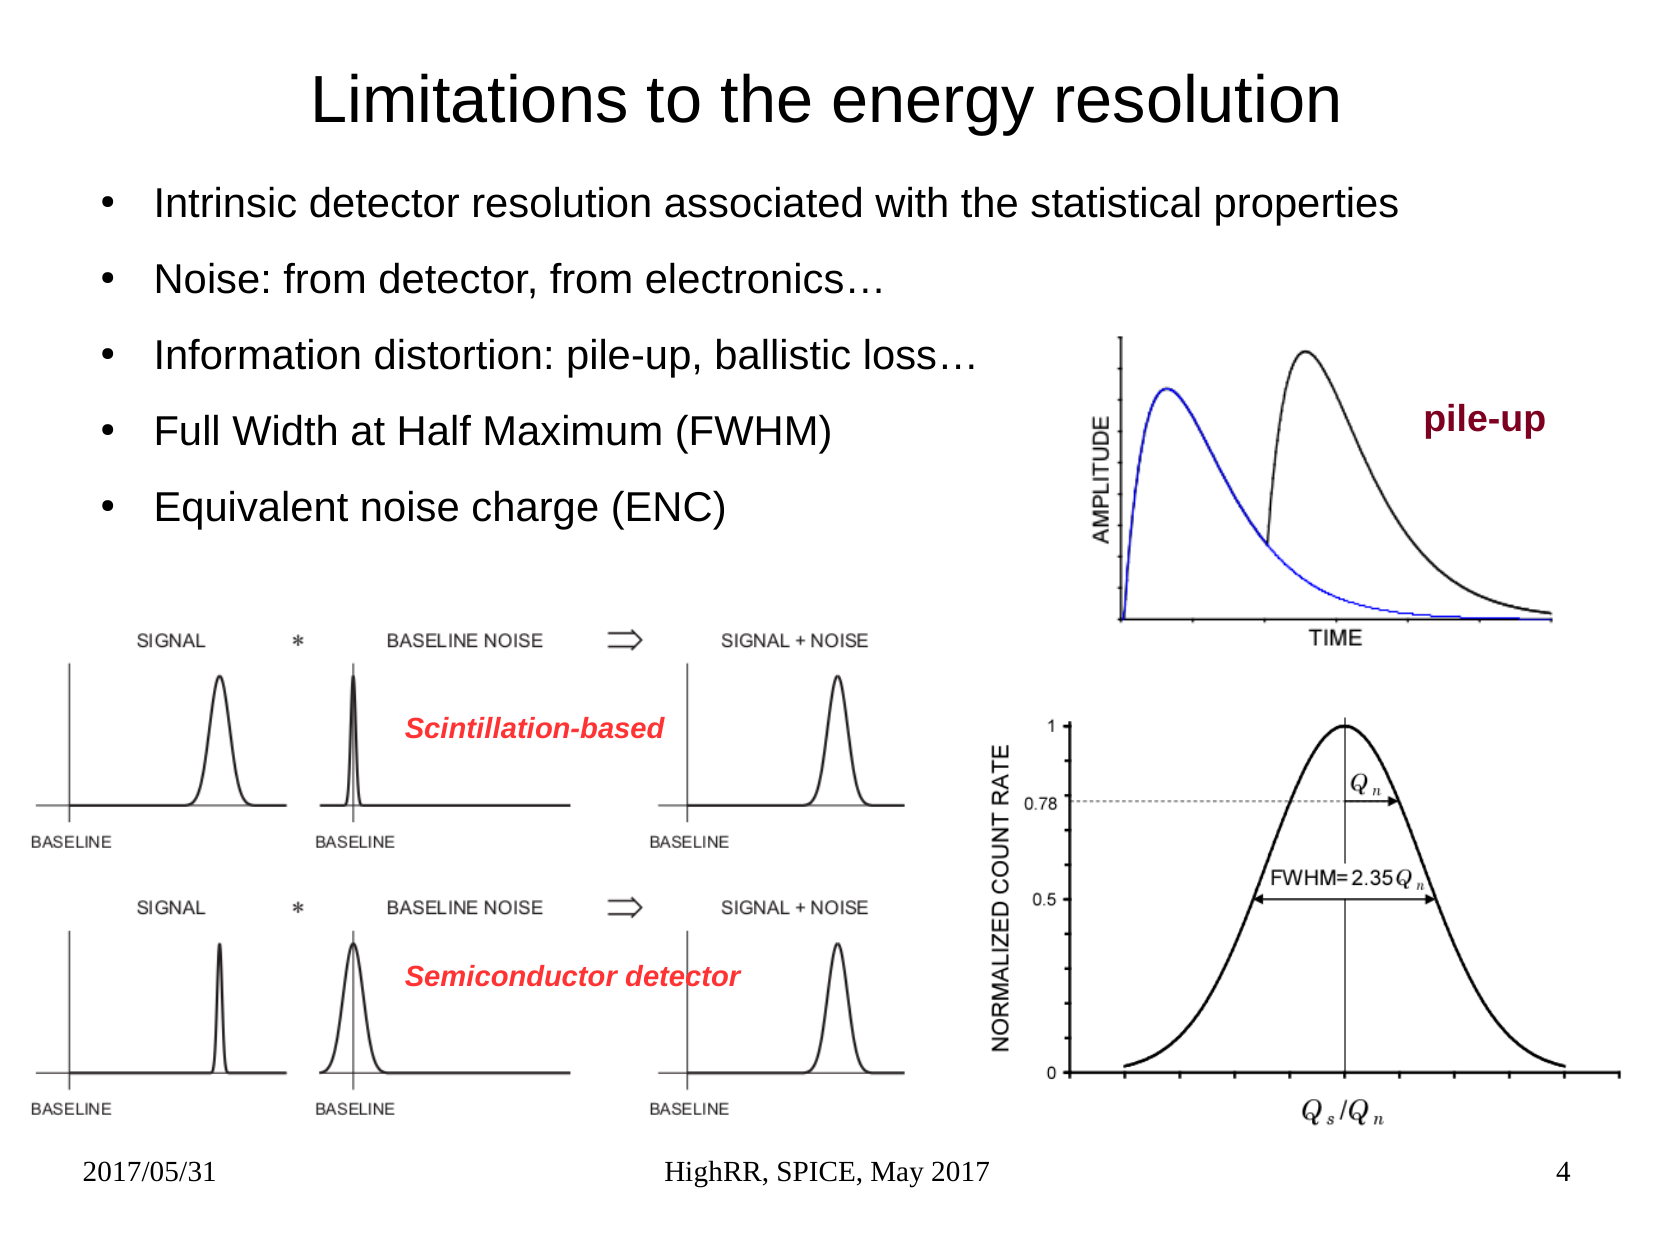

# Limitations to the energy resolution
Intrinsic detector resolution associated with the statistical properties
Noise: from detector, from electronics…
Information distortion: pile-up, ballistic loss…
Full Width at Half Maximum (FWHM)
Equivalent noise charge (ENC)
pile-up
Scintillation-based
Semiconductor detector
2017/05/31
HighRR, SPICE, May 2017
4